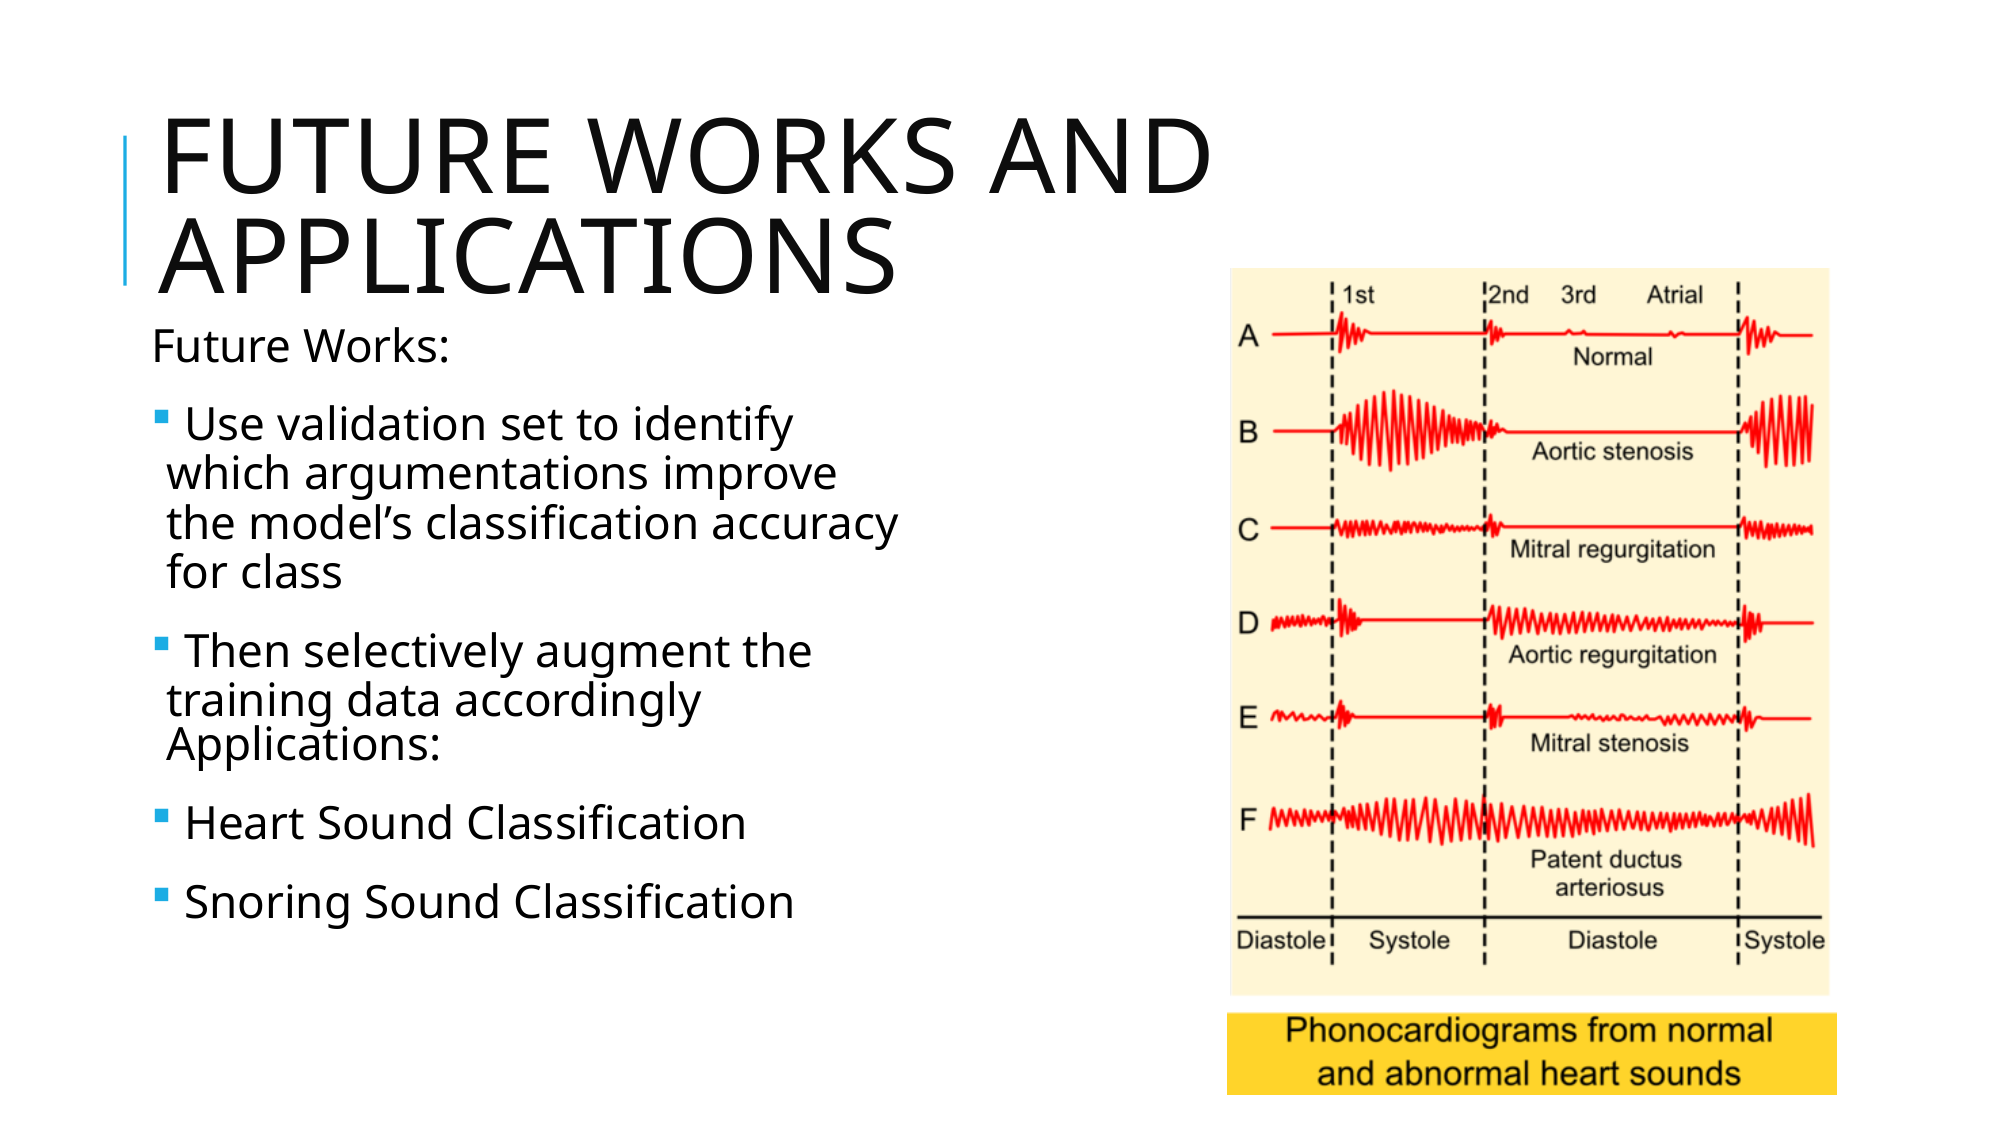

# Future Works and Applications
Future Works:
 Use validation set to identify which argumentations improve the model’s classification accuracy for class
 Then selectively augment the training data accordingly
Applications:
 Heart Sound Classification
 Snoring Sound Classification